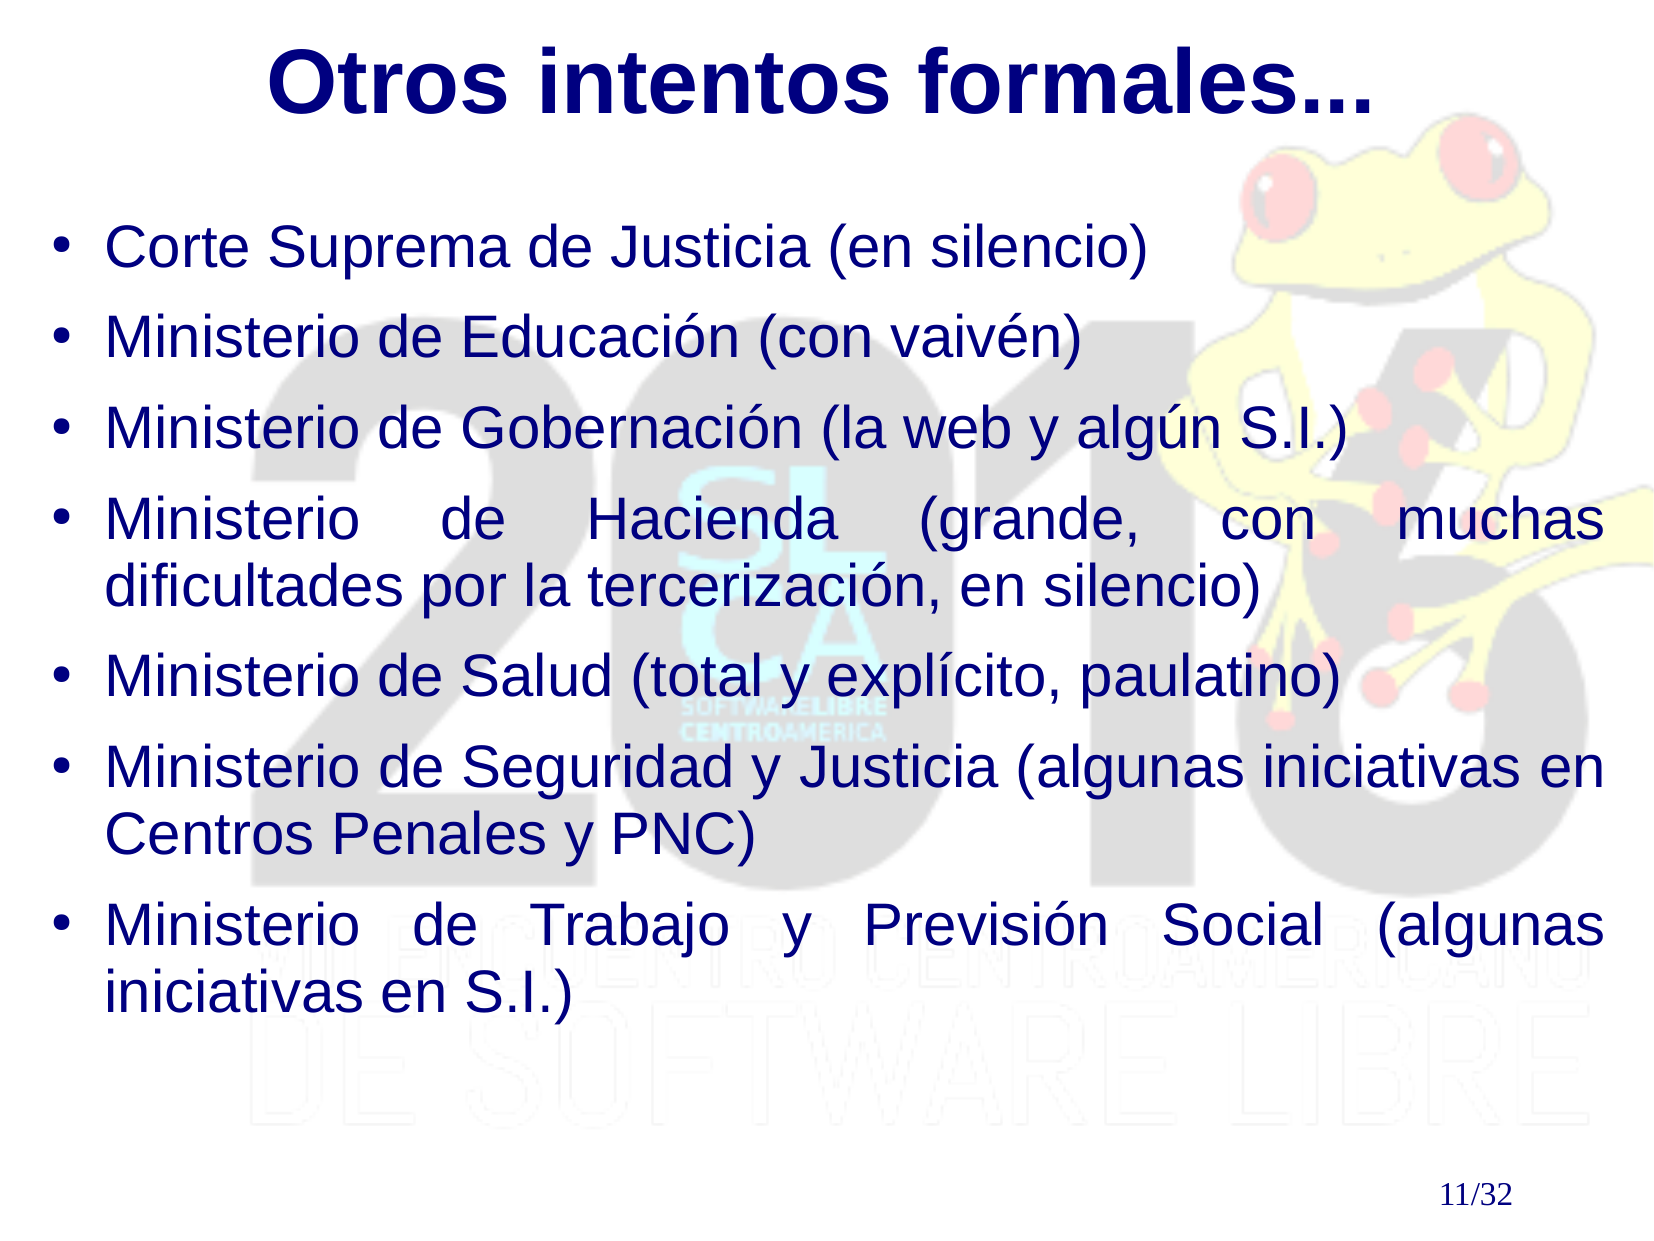

# Otros intentos formales...
Corte Suprema de Justicia (en silencio)
Ministerio de Educación (con vaivén)
Ministerio de Gobernación (la web y algún S.I.)
Ministerio de Hacienda (grande, con muchas dificultades por la tercerización, en silencio)
Ministerio de Salud (total y explícito, paulatino)
Ministerio de Seguridad y Justicia (algunas iniciativas en Centros Penales y PNC)
Ministerio de Trabajo y Previsión Social (algunas iniciativas en S.I.)